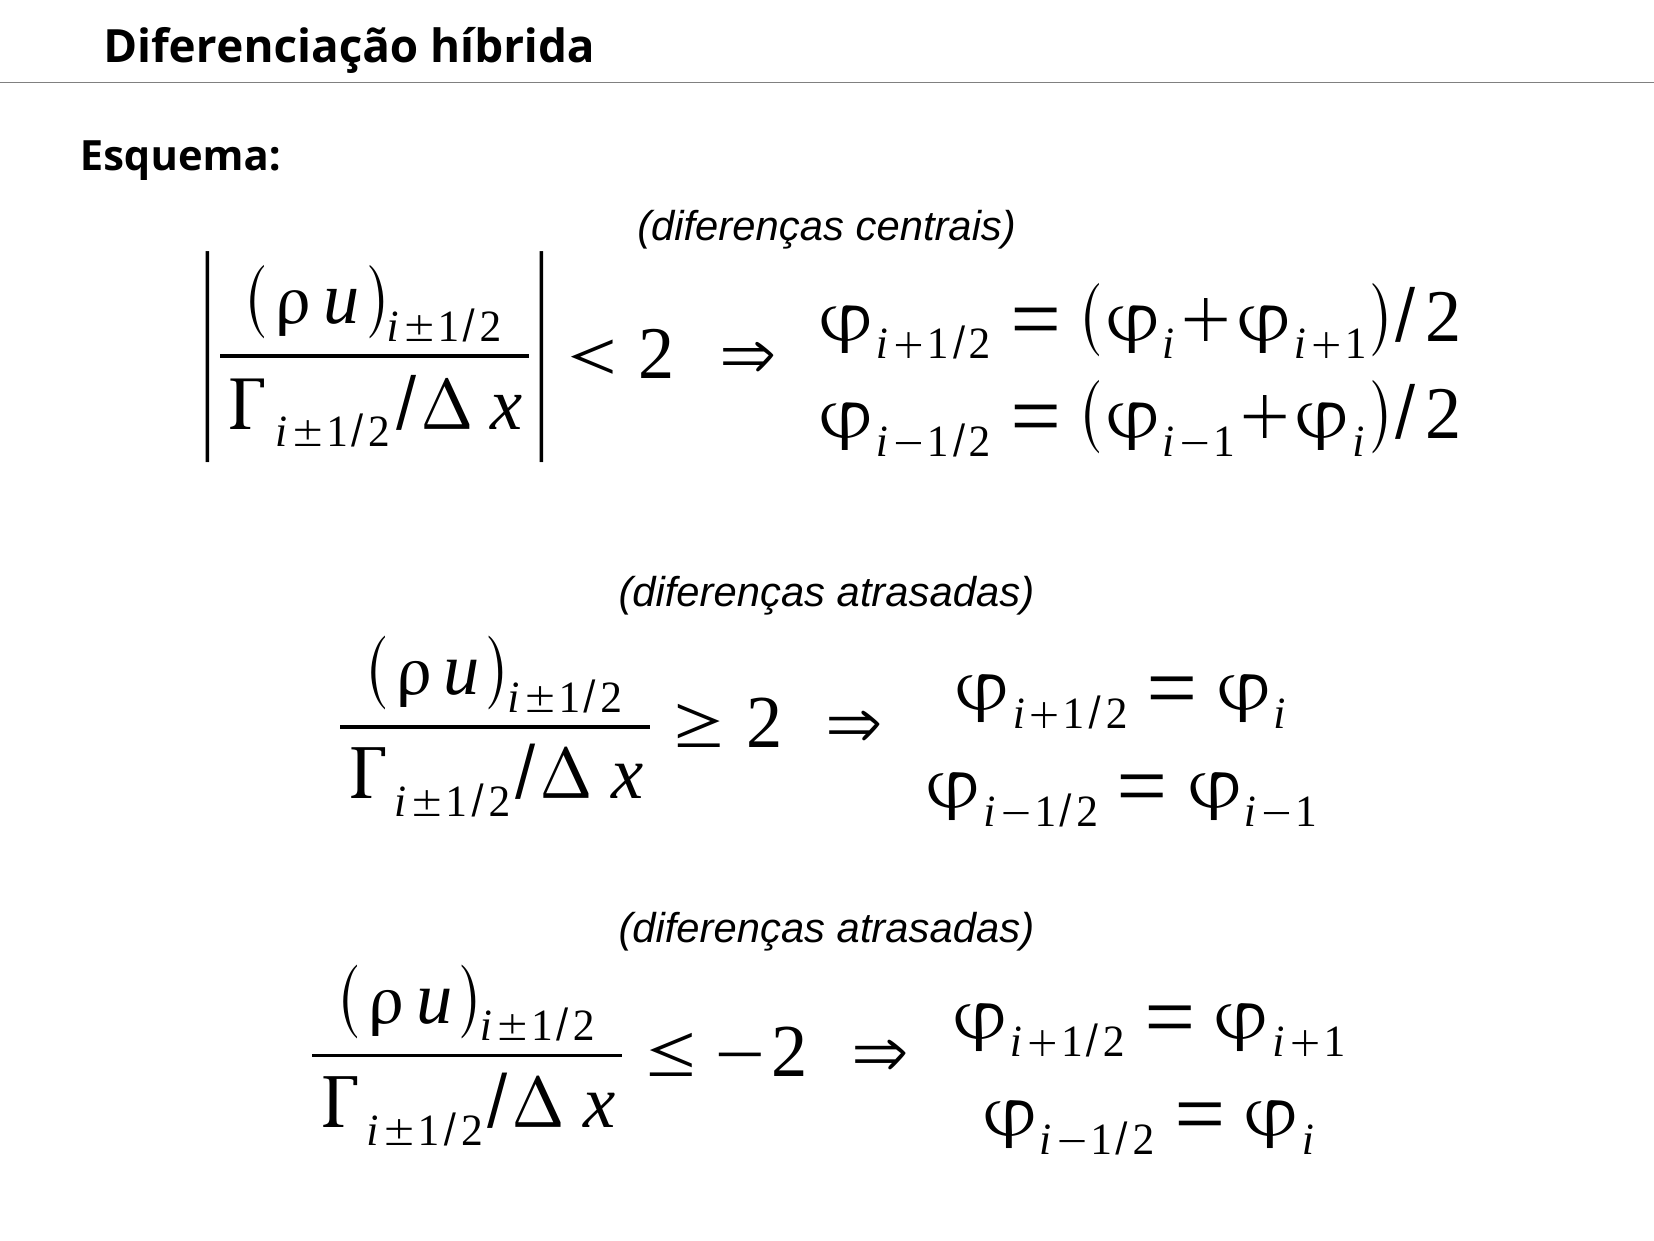

Diferenciação híbrida
Esquema:
(diferenças centrais)
(diferenças atrasadas)
(diferenças atrasadas)